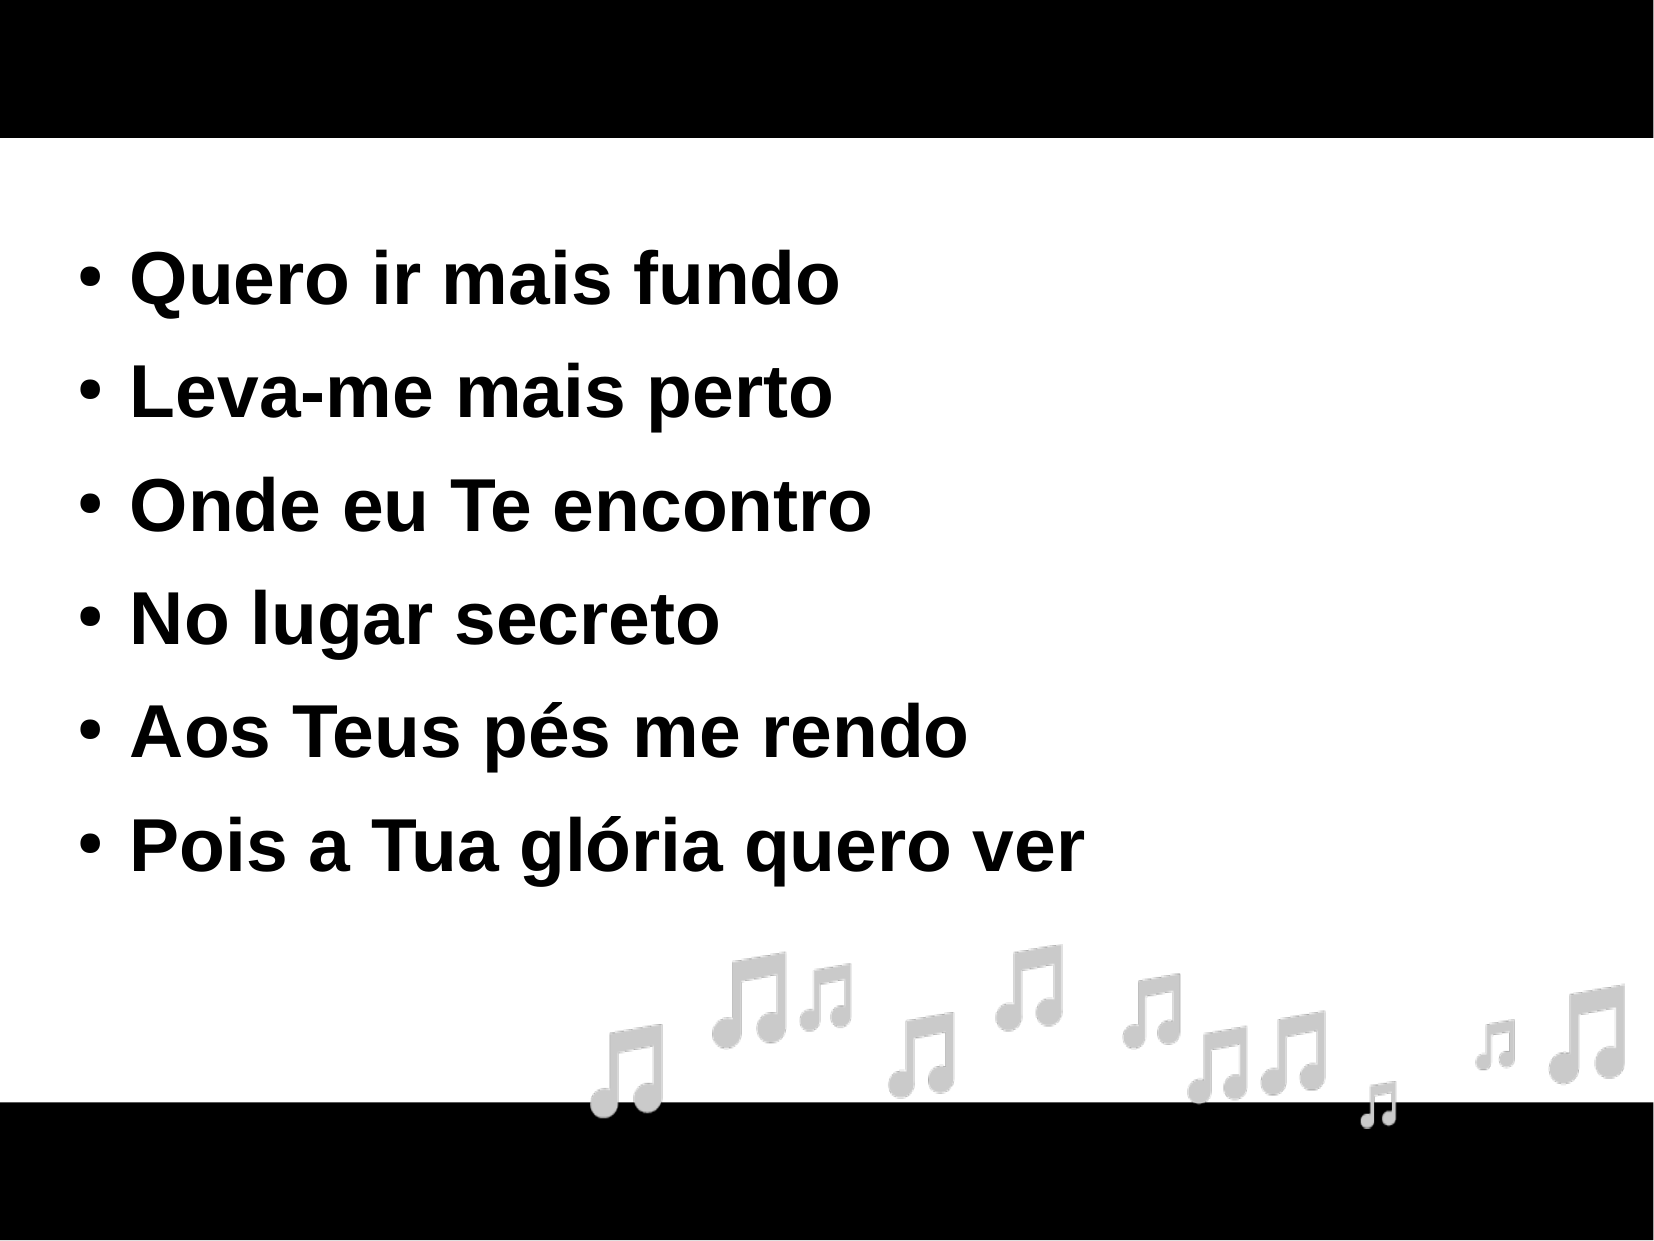

# Quero ir mais fundo
Leva-me mais perto
Onde eu Te encontro
No lugar secreto
Aos Teus pés me rendo
Pois a Tua glória quero ver